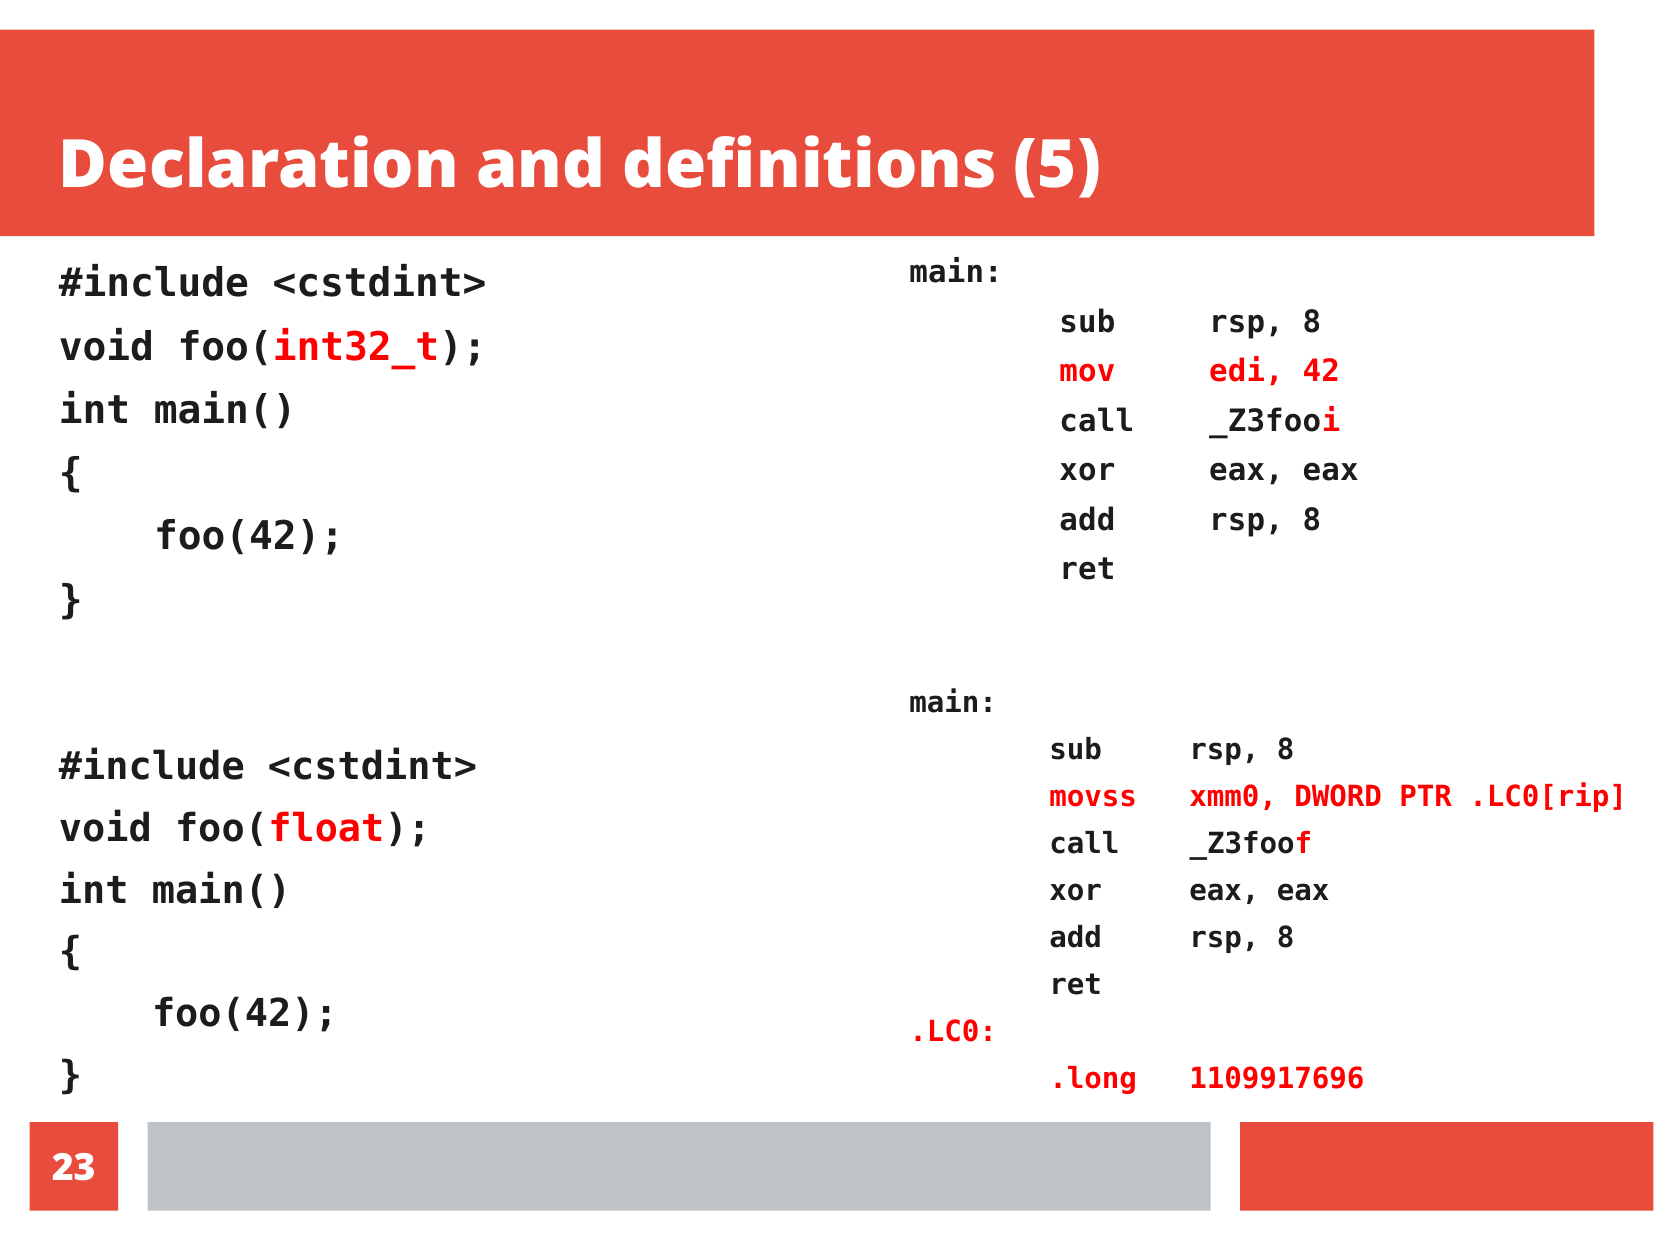

# Declaration and definitions (5)
main:
 sub rsp, 8
 mov edi, 42
 call _Z3fooi
 xor eax, eax
 add rsp, 8
 ret
#include <cstdint>
void foo(int32_t);
int main()
{
 foo(42);
}
main:
 sub rsp, 8
 movss xmm0, DWORD PTR .LC0[rip]
 call _Z3foof
 xor eax, eax
 add rsp, 8
 ret
.LC0:
 .long 1109917696
#include <cstdint>
void foo(float);
int main()
{
 foo(42);
}
23